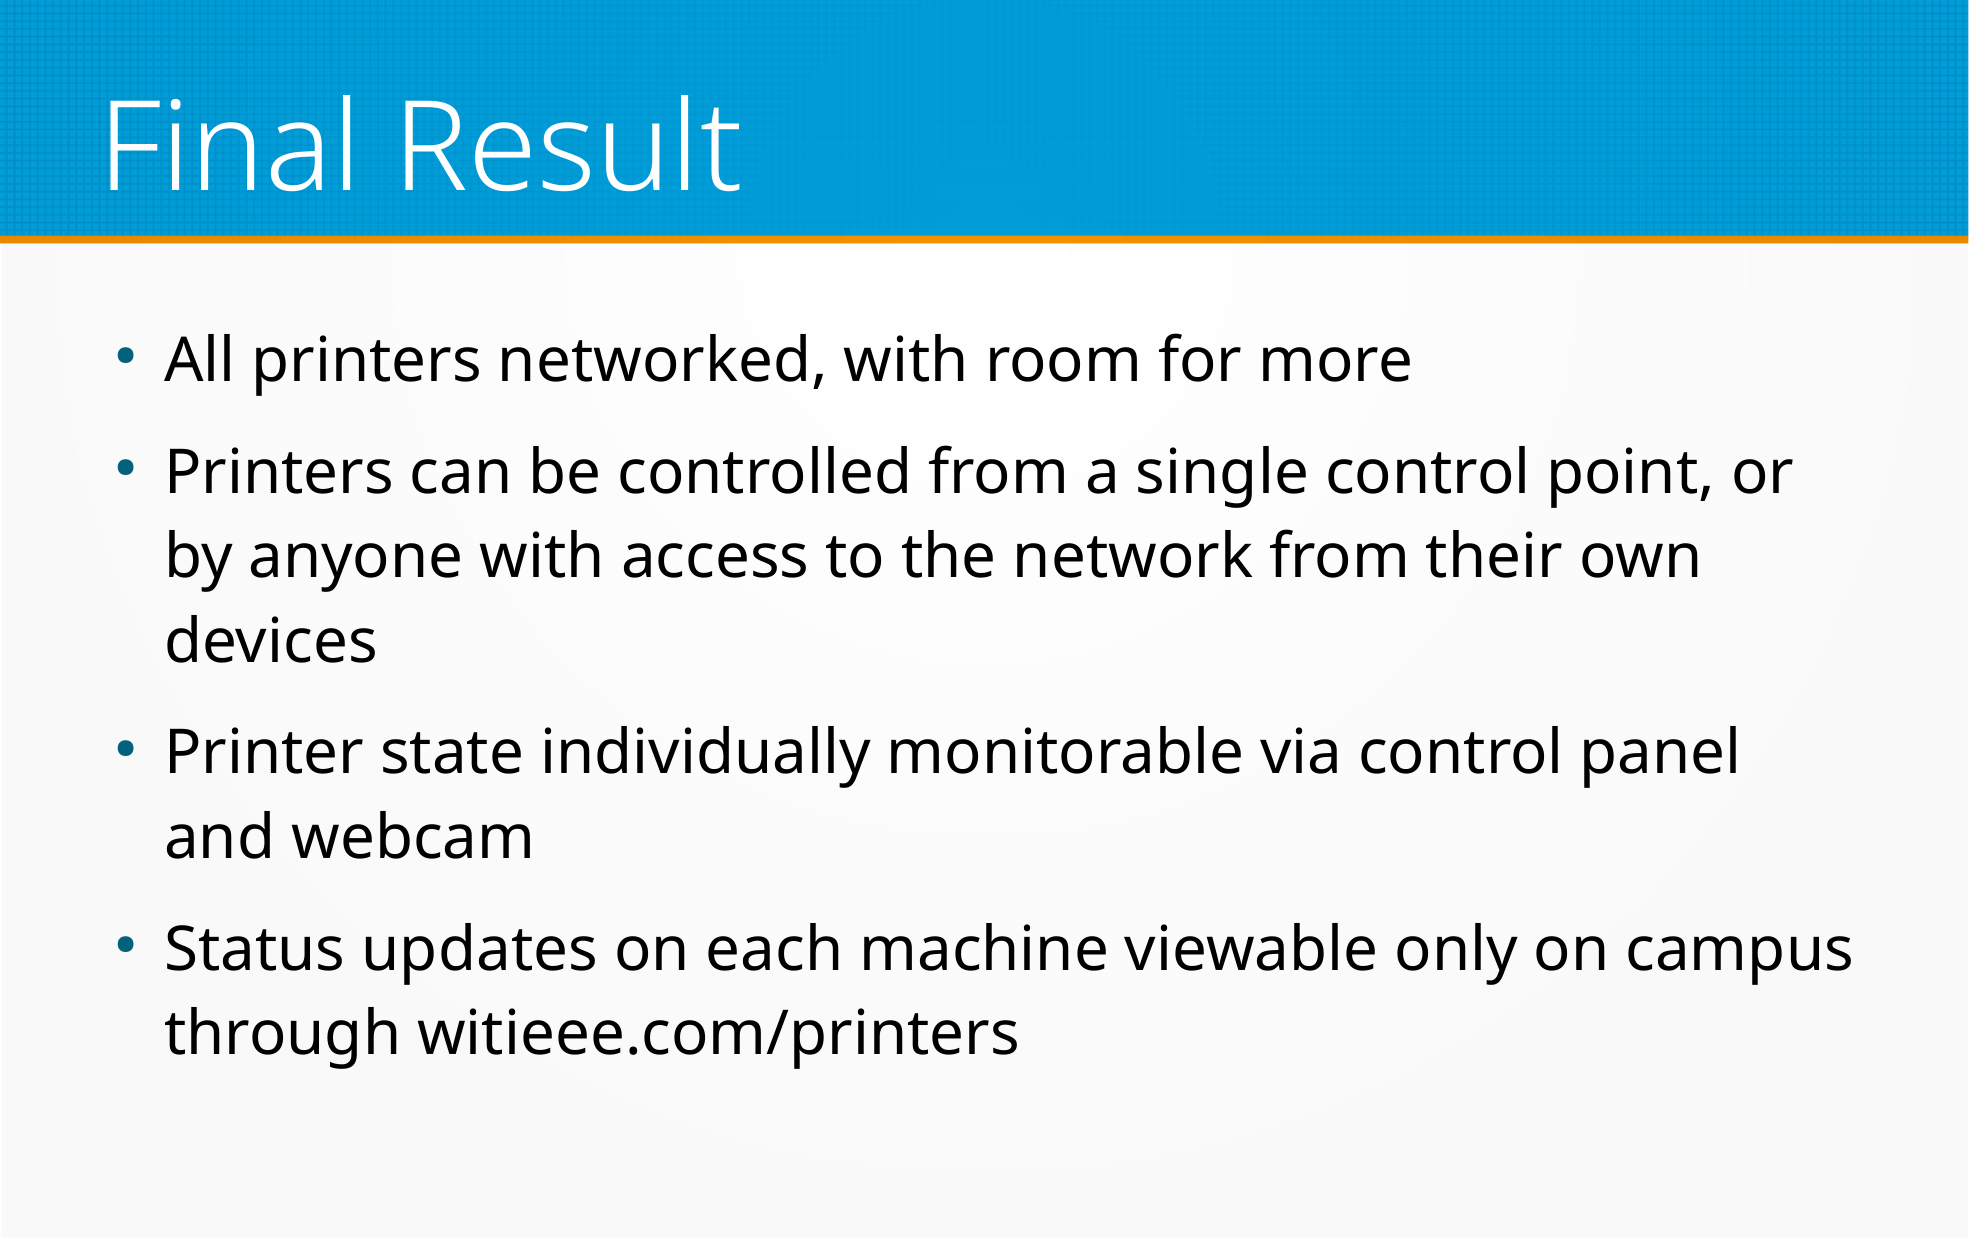

# Final Result
All printers networked, with room for more
Printers can be controlled from a single control point, or by anyone with access to the network from their own devices
Printer state individually monitorable via control panel and webcam
Status updates on each machine viewable only on campus through witieee.com/printers